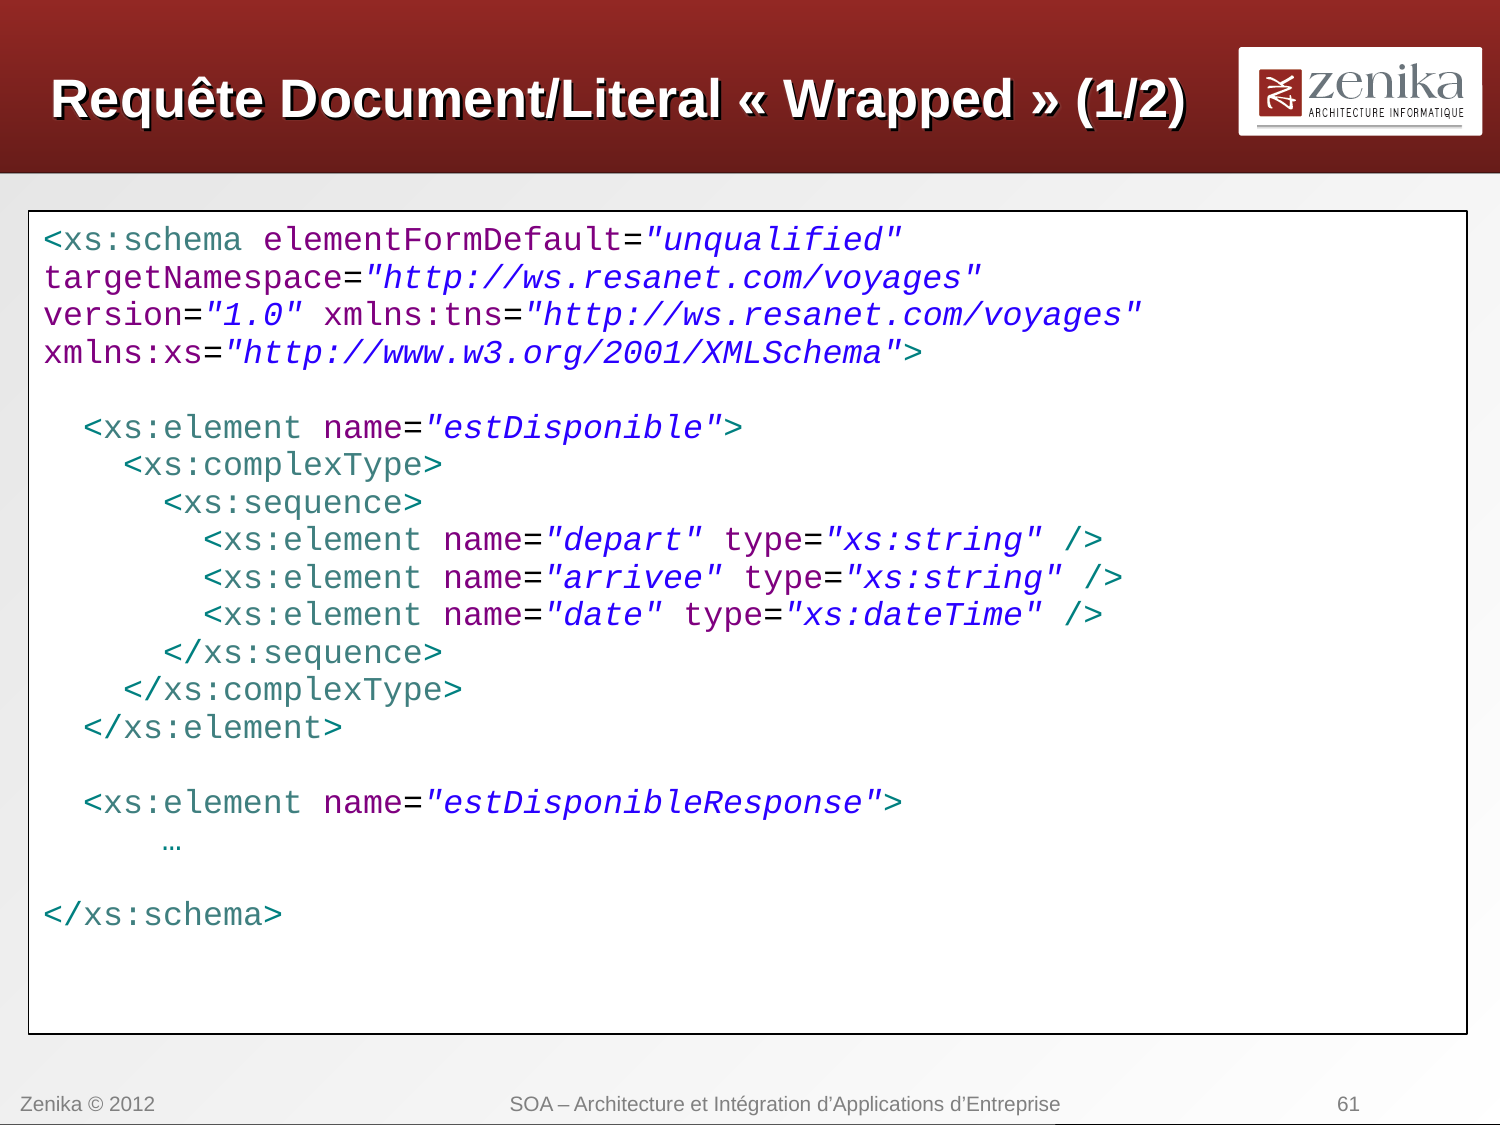

# Requête Document/Literal « Wrapped » (1/2)
<xs:schema elementFormDefault="unqualified" targetNamespace="http://ws.resanet.com/voyages"
version="1.0" xmlns:tns="http://ws.resanet.com/voyages" xmlns:xs="http://www.w3.org/2001/XMLSchema">
 <xs:element name="estDisponible">
 <xs:complexType>
 <xs:sequence>
 <xs:element name="depart" type="xs:string" />
 <xs:element name="arrivee" type="xs:string" />
 <xs:element name="date" type="xs:dateTime" />
 </xs:sequence>
 </xs:complexType>
 </xs:element>
 <xs:element name="estDisponibleResponse">
	…
</xs:schema>